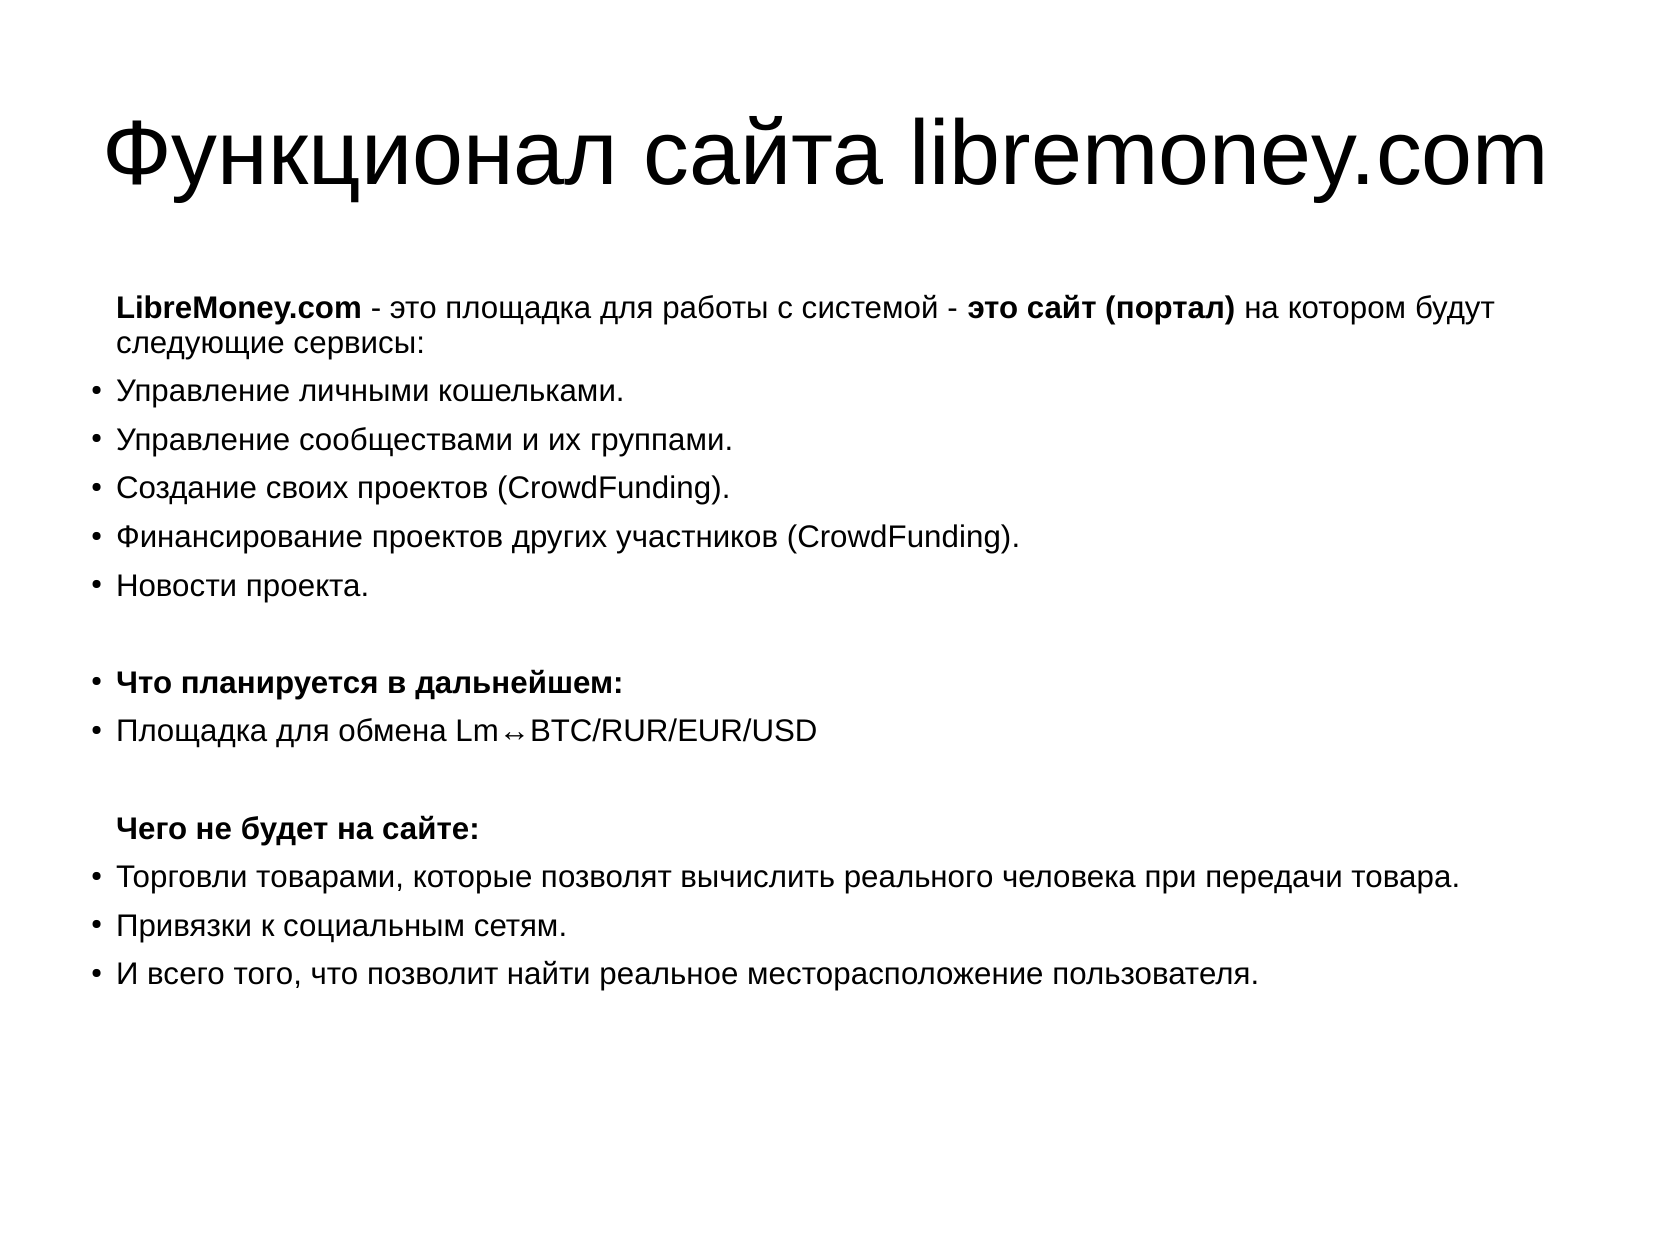

# Функционал сайта libremoney.com
LibreMoney.com - это площадка для работы с системой - это сайт (портал) на котором будут следующие сервисы:
Управление личными кошельками.
Управление сообществами и их группами.
Создание своих проектов (CrowdFunding).
Финансирование проектов других участников (CrowdFunding).
Новости проекта.
Что планируется в дальнейшем:
Площадка для обмена Lm↔BTC/RUR/EUR/USD
Чего не будет на сайте:
Торговли товарами, которые позволят вычислить реального человека при передачи товара.
Привязки к социальным сетям.
И всего того, что позволит найти реальное месторасположение пользователя.